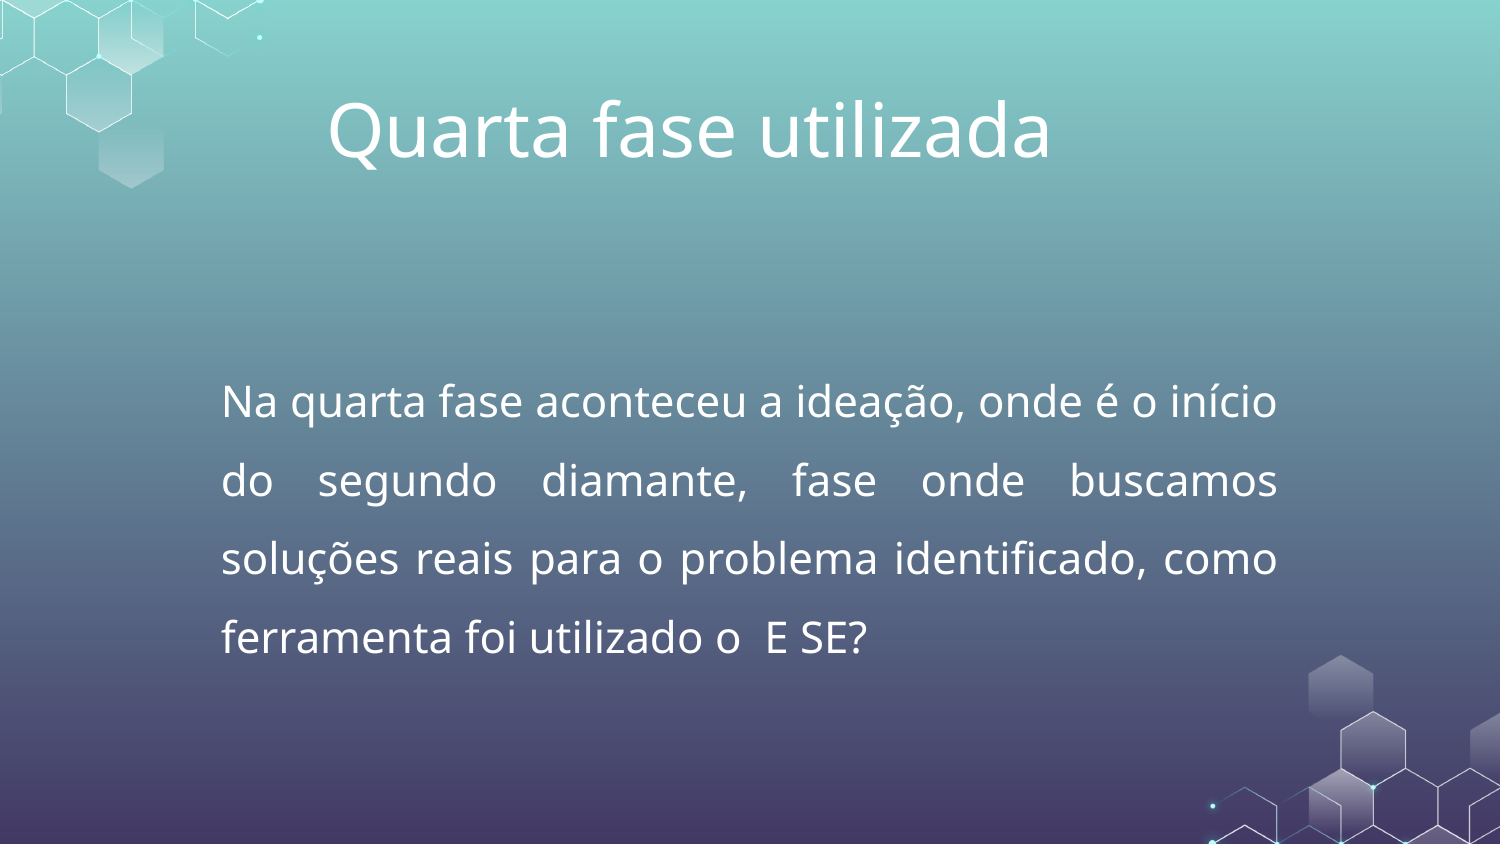

# Quarta fase utilizada
Na quarta fase aconteceu a ideação, onde é o início do segundo diamante, fase onde buscamos soluções reais para o problema identificado, como ferramenta foi utilizado o E SE?